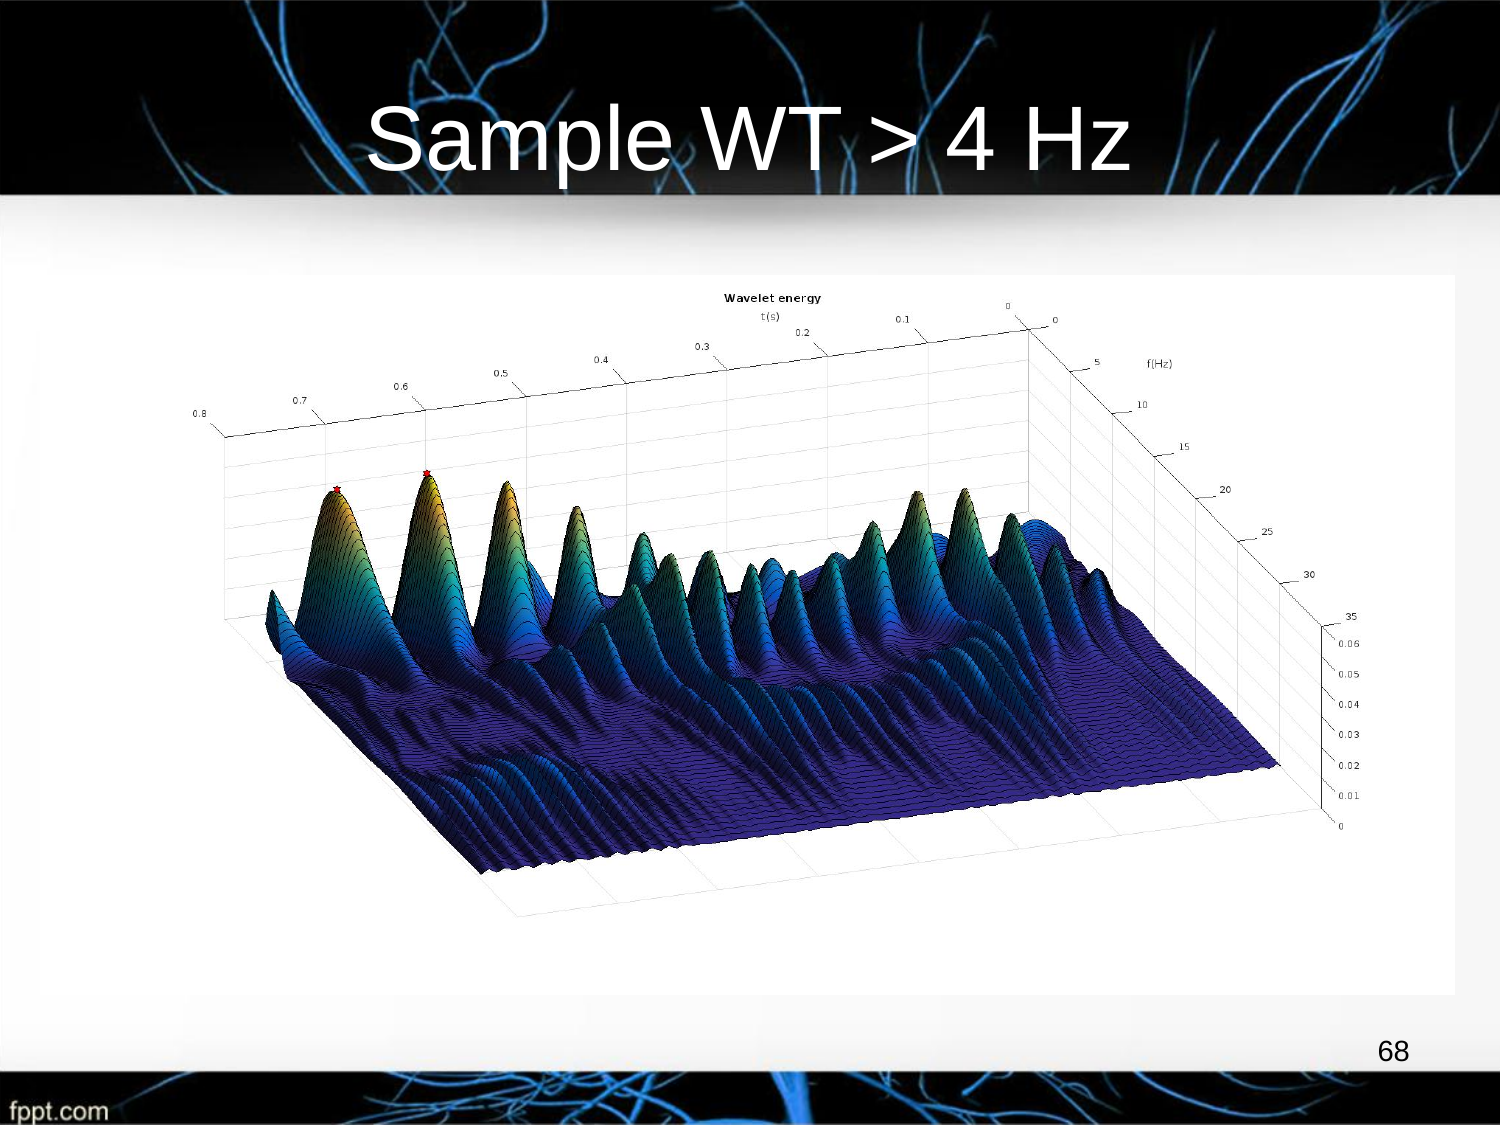

# Sample WT > 4 Hz
68